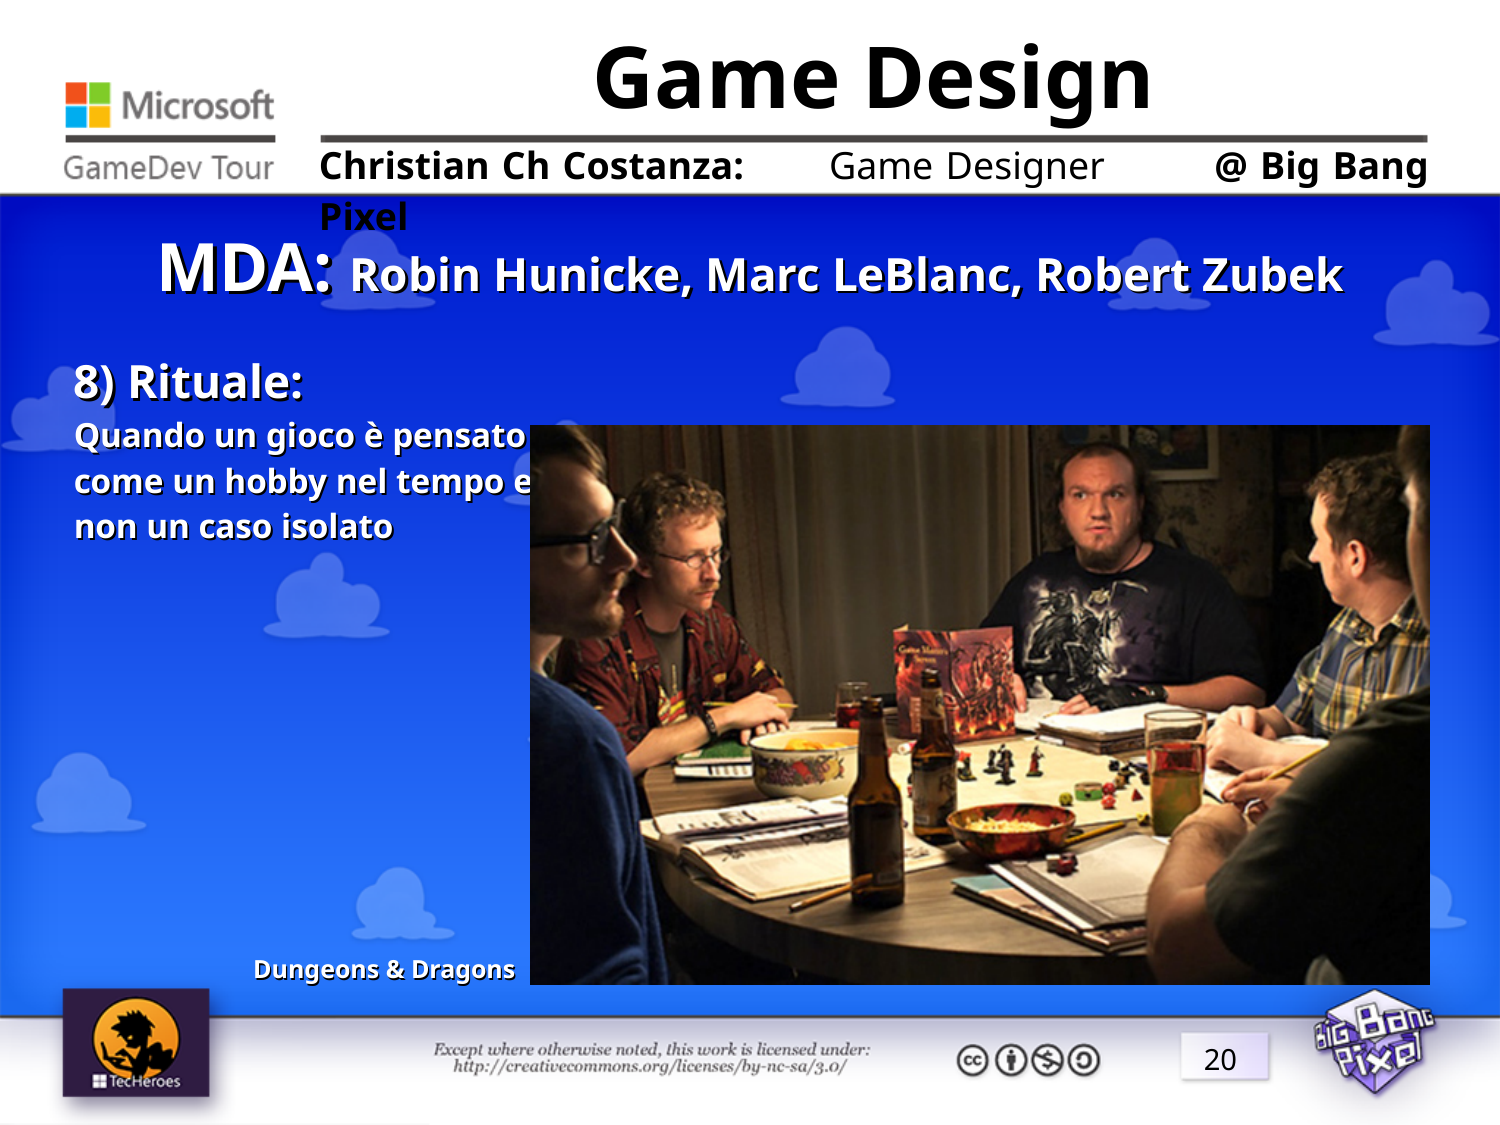

Game Design
Christian Ch Costanza: Game Designer @ Big Bang Pixel
MDA: Robin Hunicke, Marc LeBlanc, Robert Zubek
8) Rituale:
Quando un gioco è pensato come un hobby nel tempo e non un caso isolato
Dungeons & Dragons